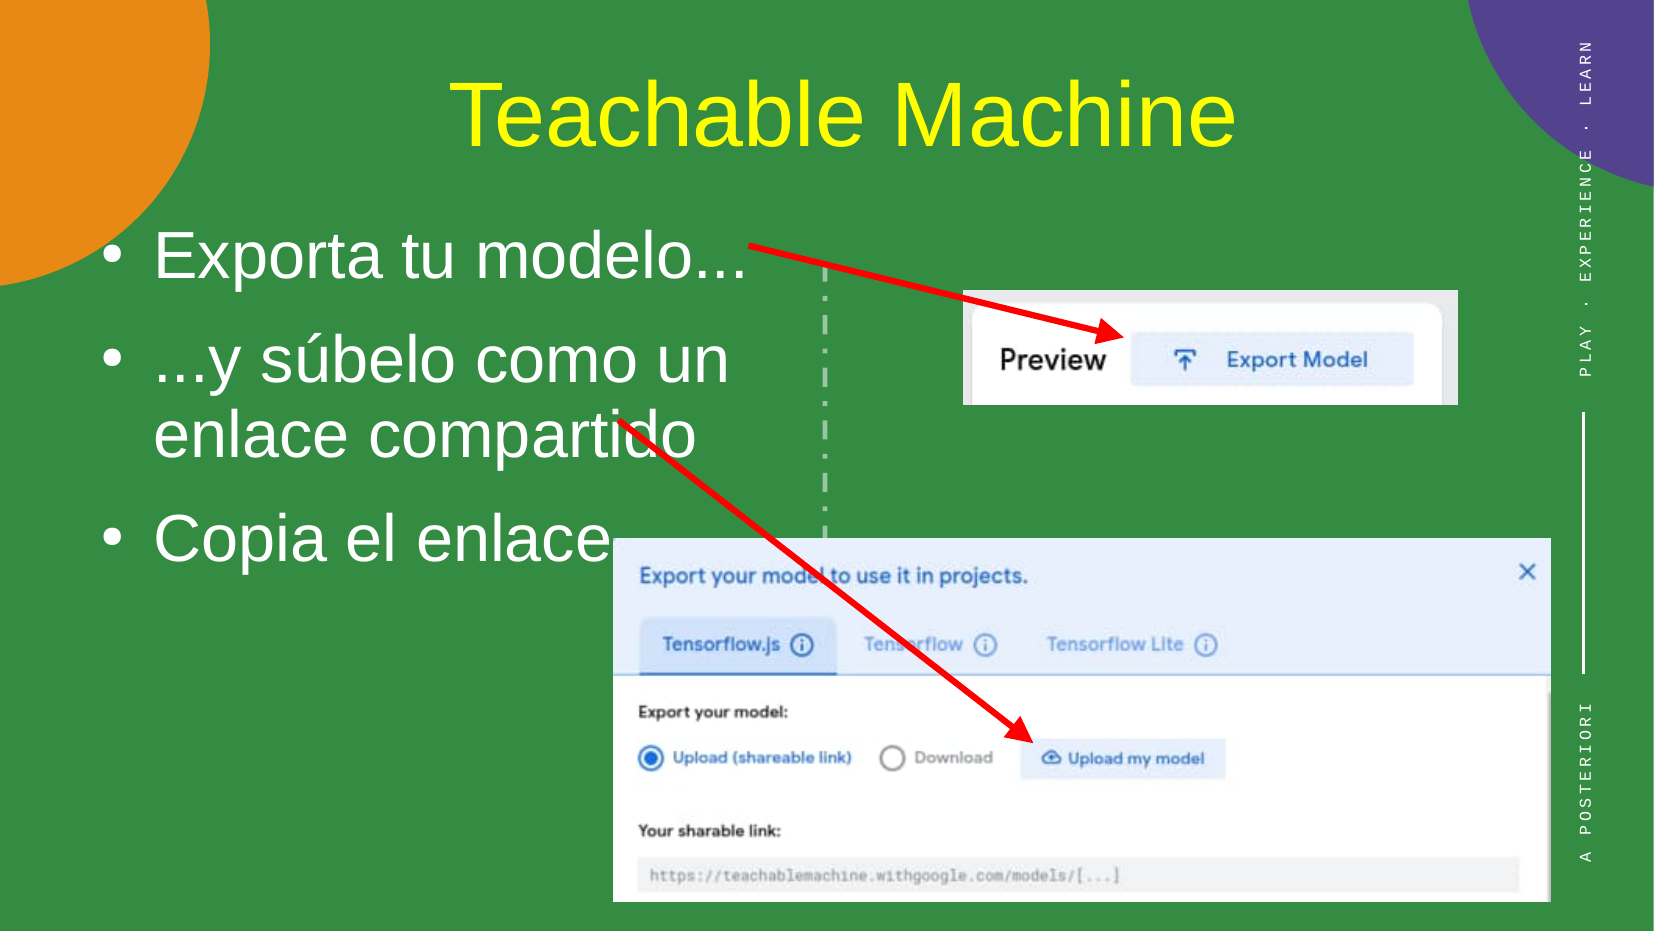

# Teachable Machine
Exporta tu modelo...
...y súbelo como un enlace compartido
Copia el enlace